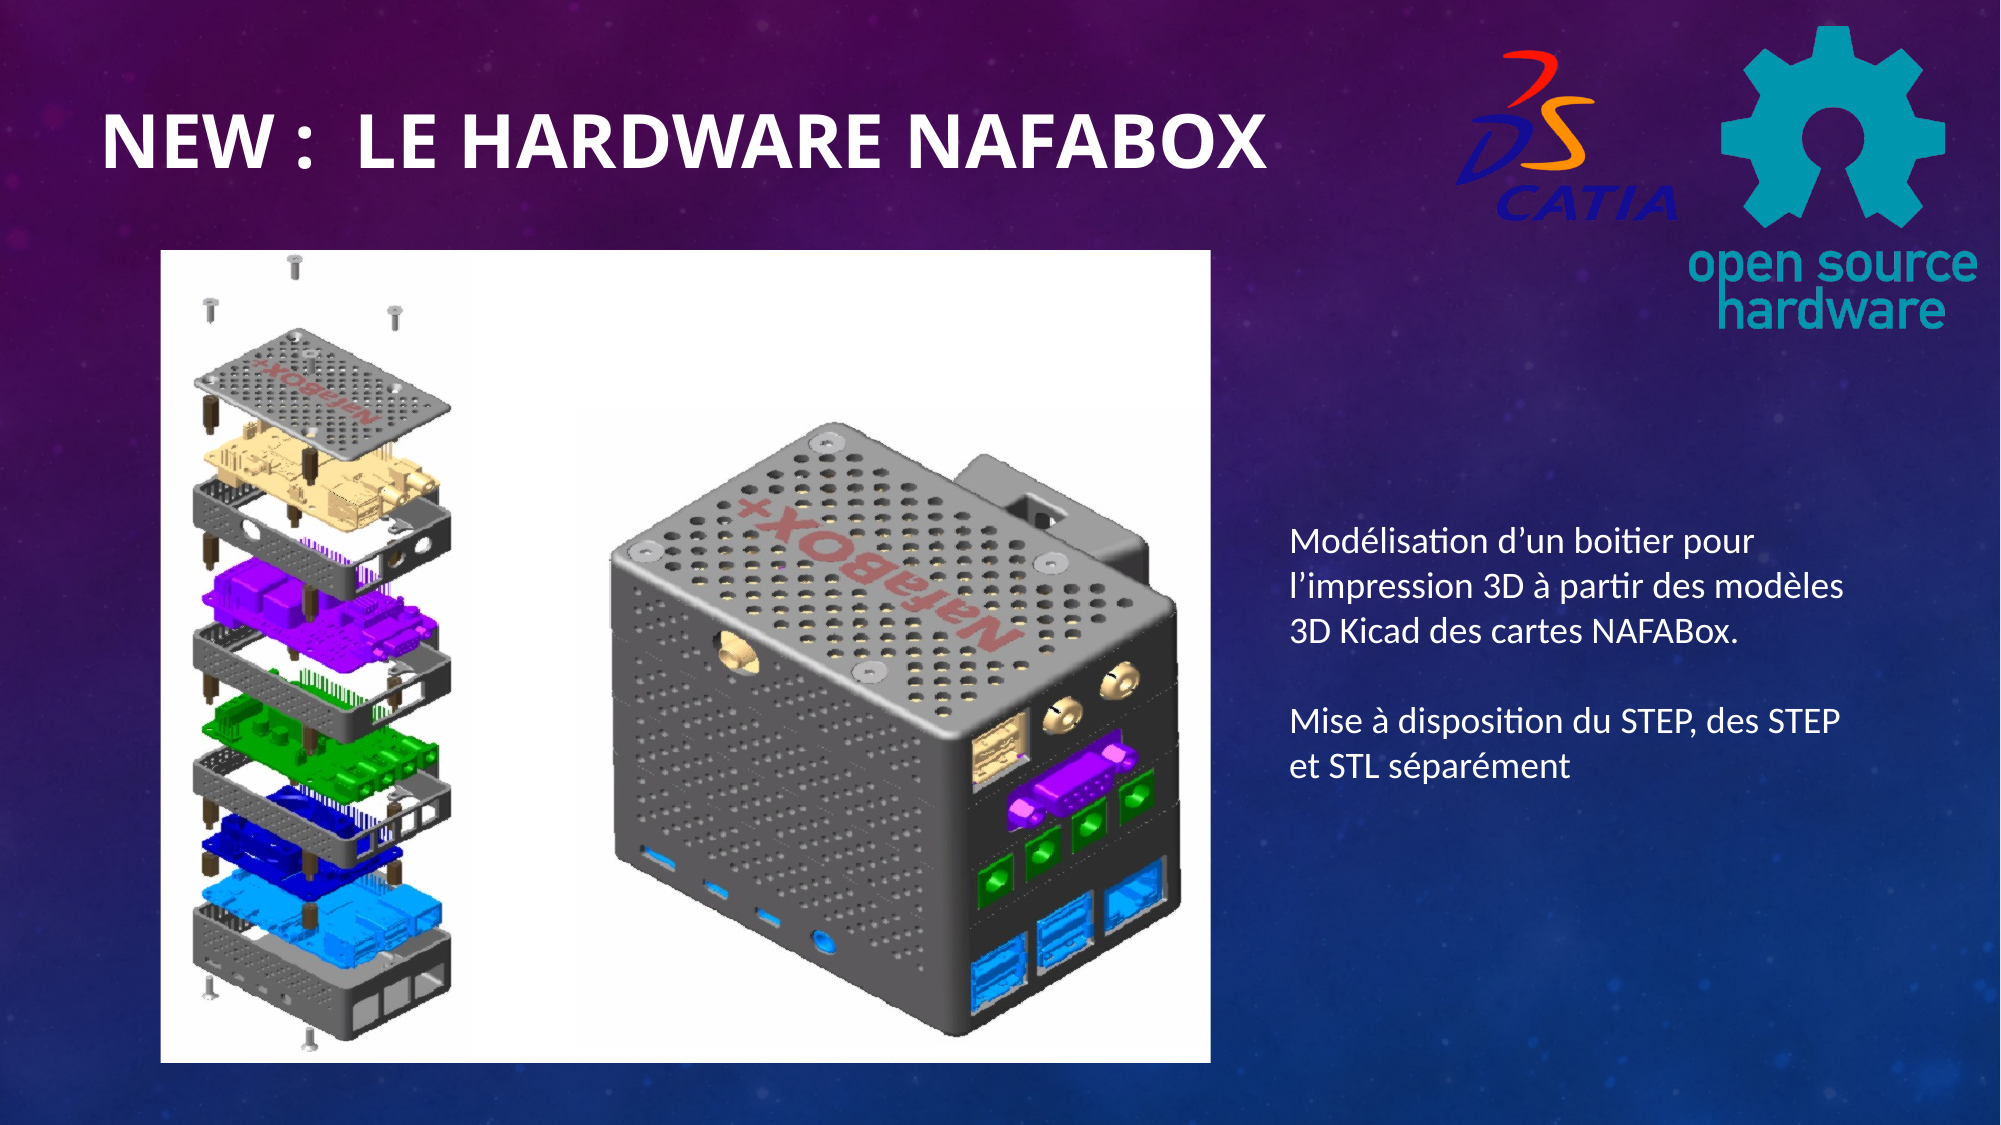

# NEW : Le HarDware NAFABOX
Modélisation d’un boitier pour l’impression 3D à partir des modèles 3D Kicad des cartes NAFABox.
Mise à disposition du STEP, des STEP et STL séparément